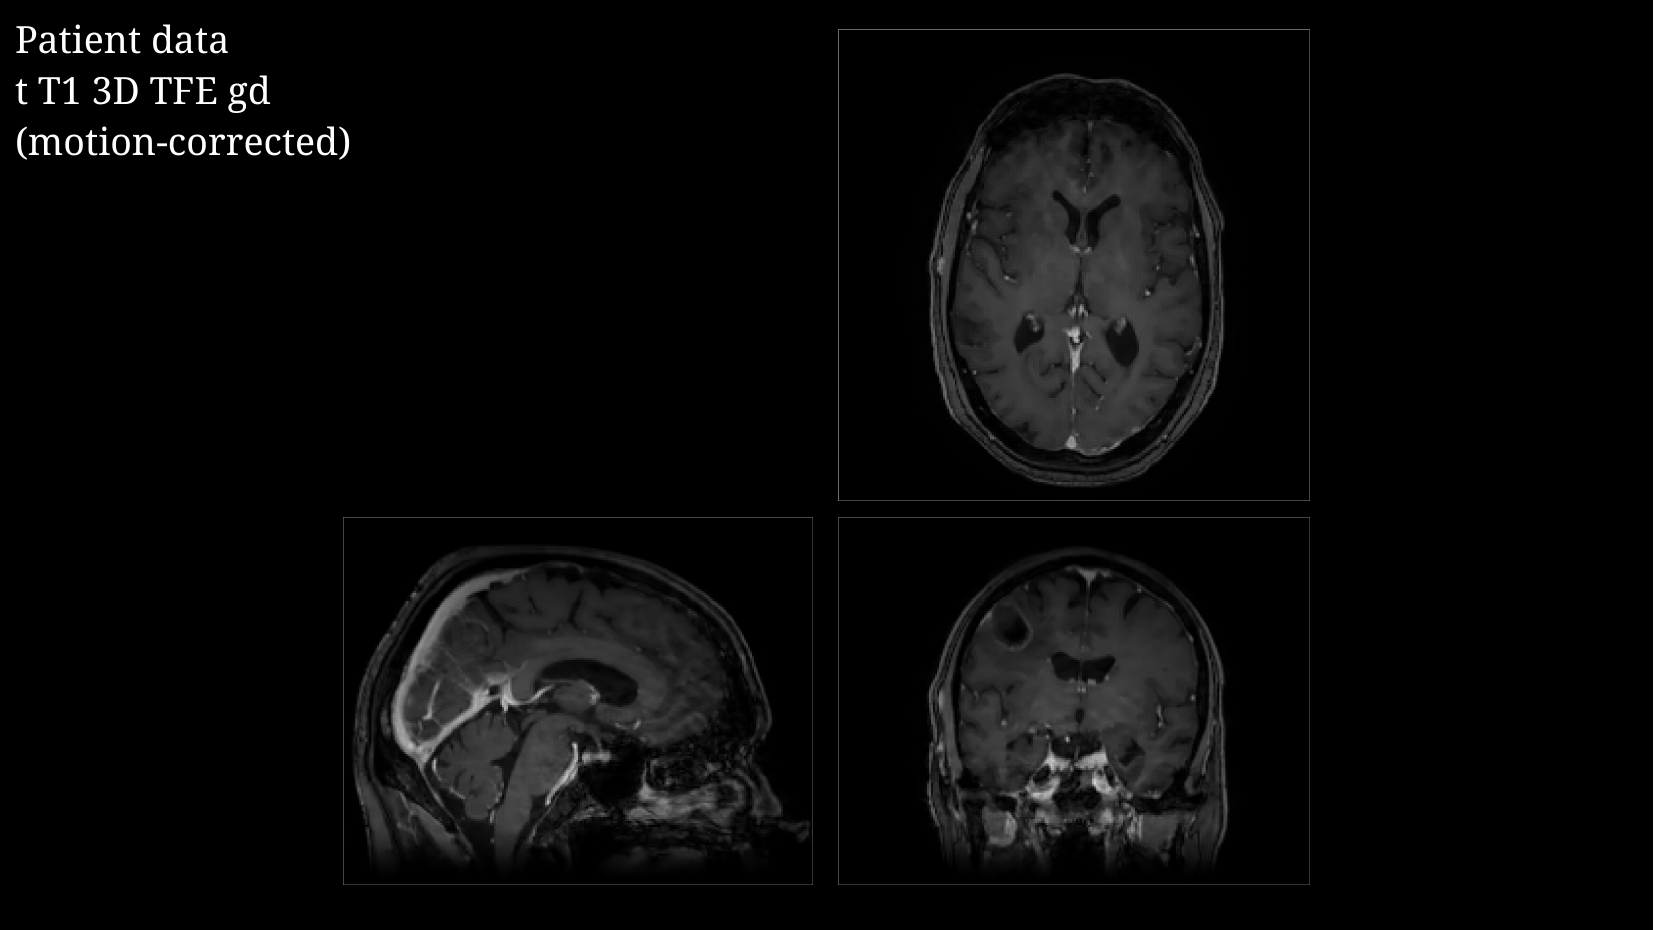

# Patient data t T1 3D TFE gd (motion-corrected)